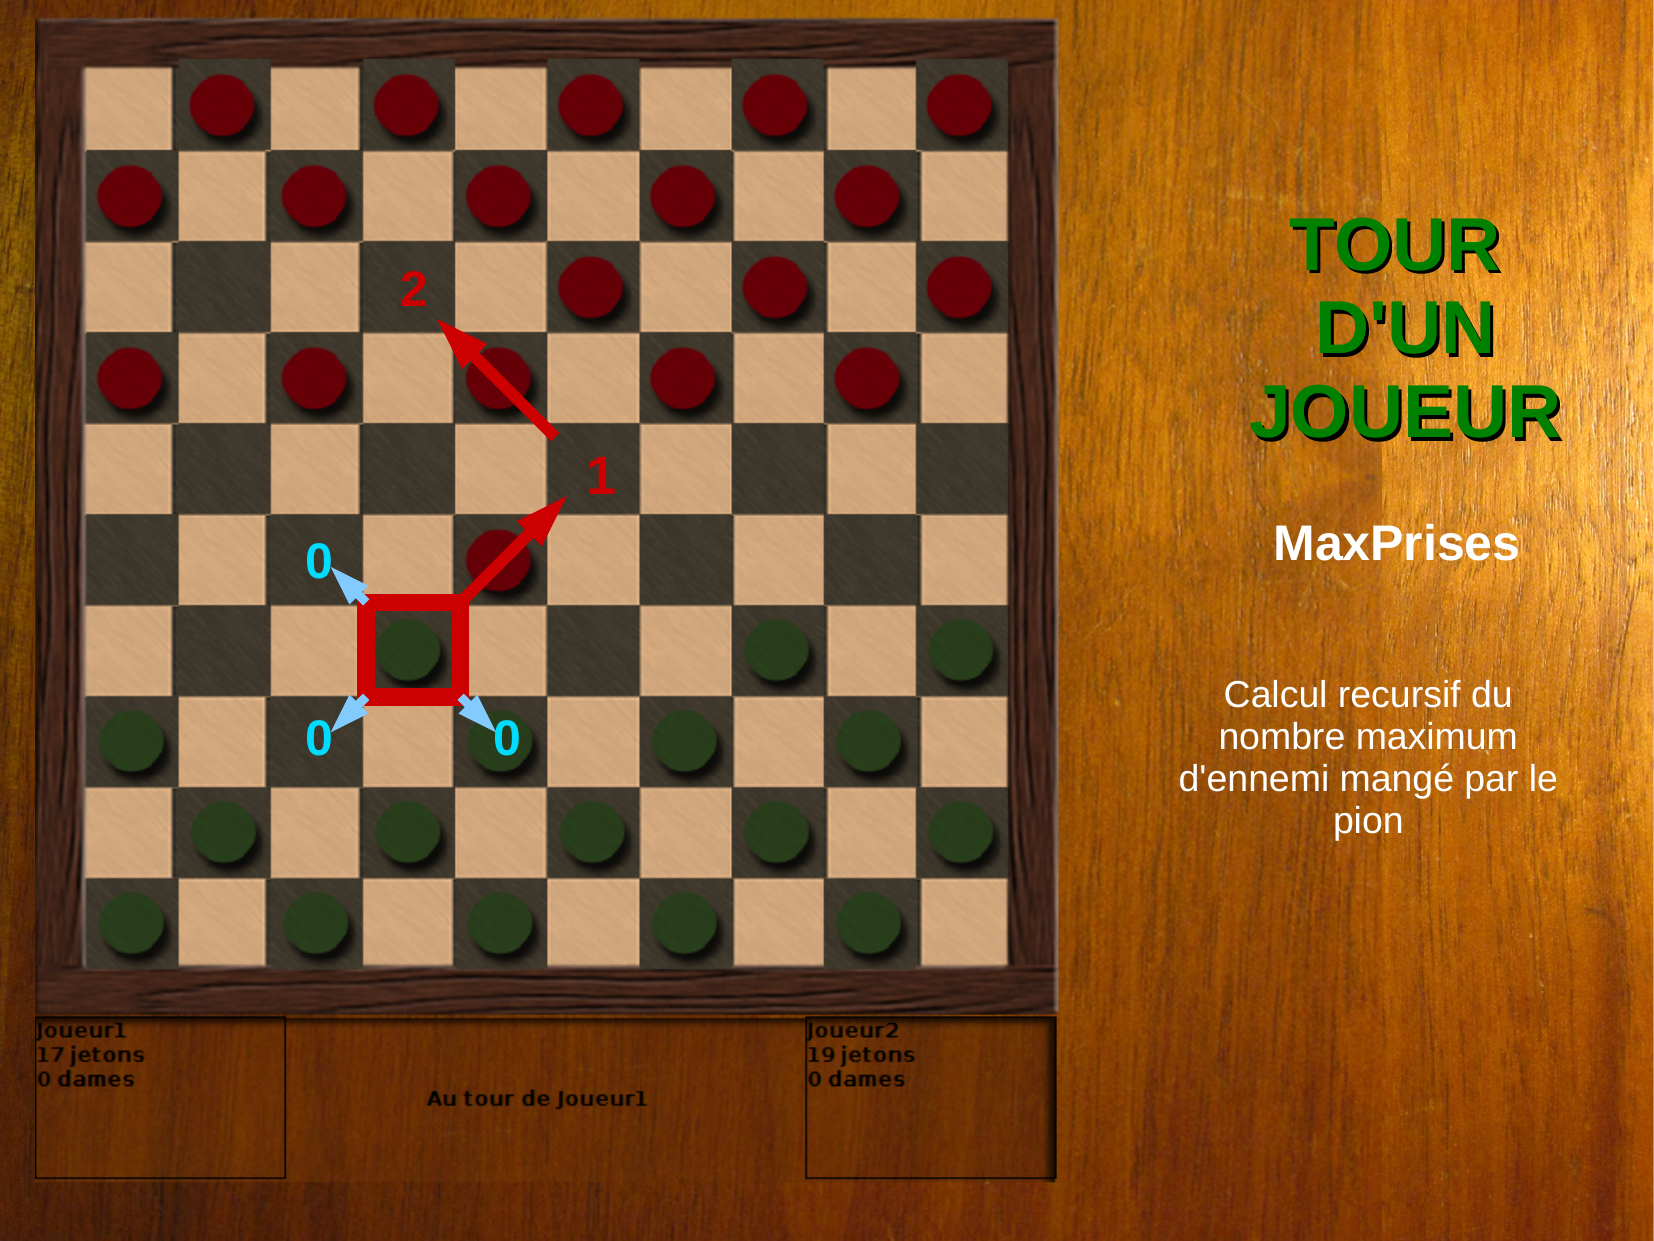

# TOUR D'UN JOUEUR
2
1
MaxPrises
0
Calcul recursif du nombre maximum d'ennemi mangé par le pion
0
0